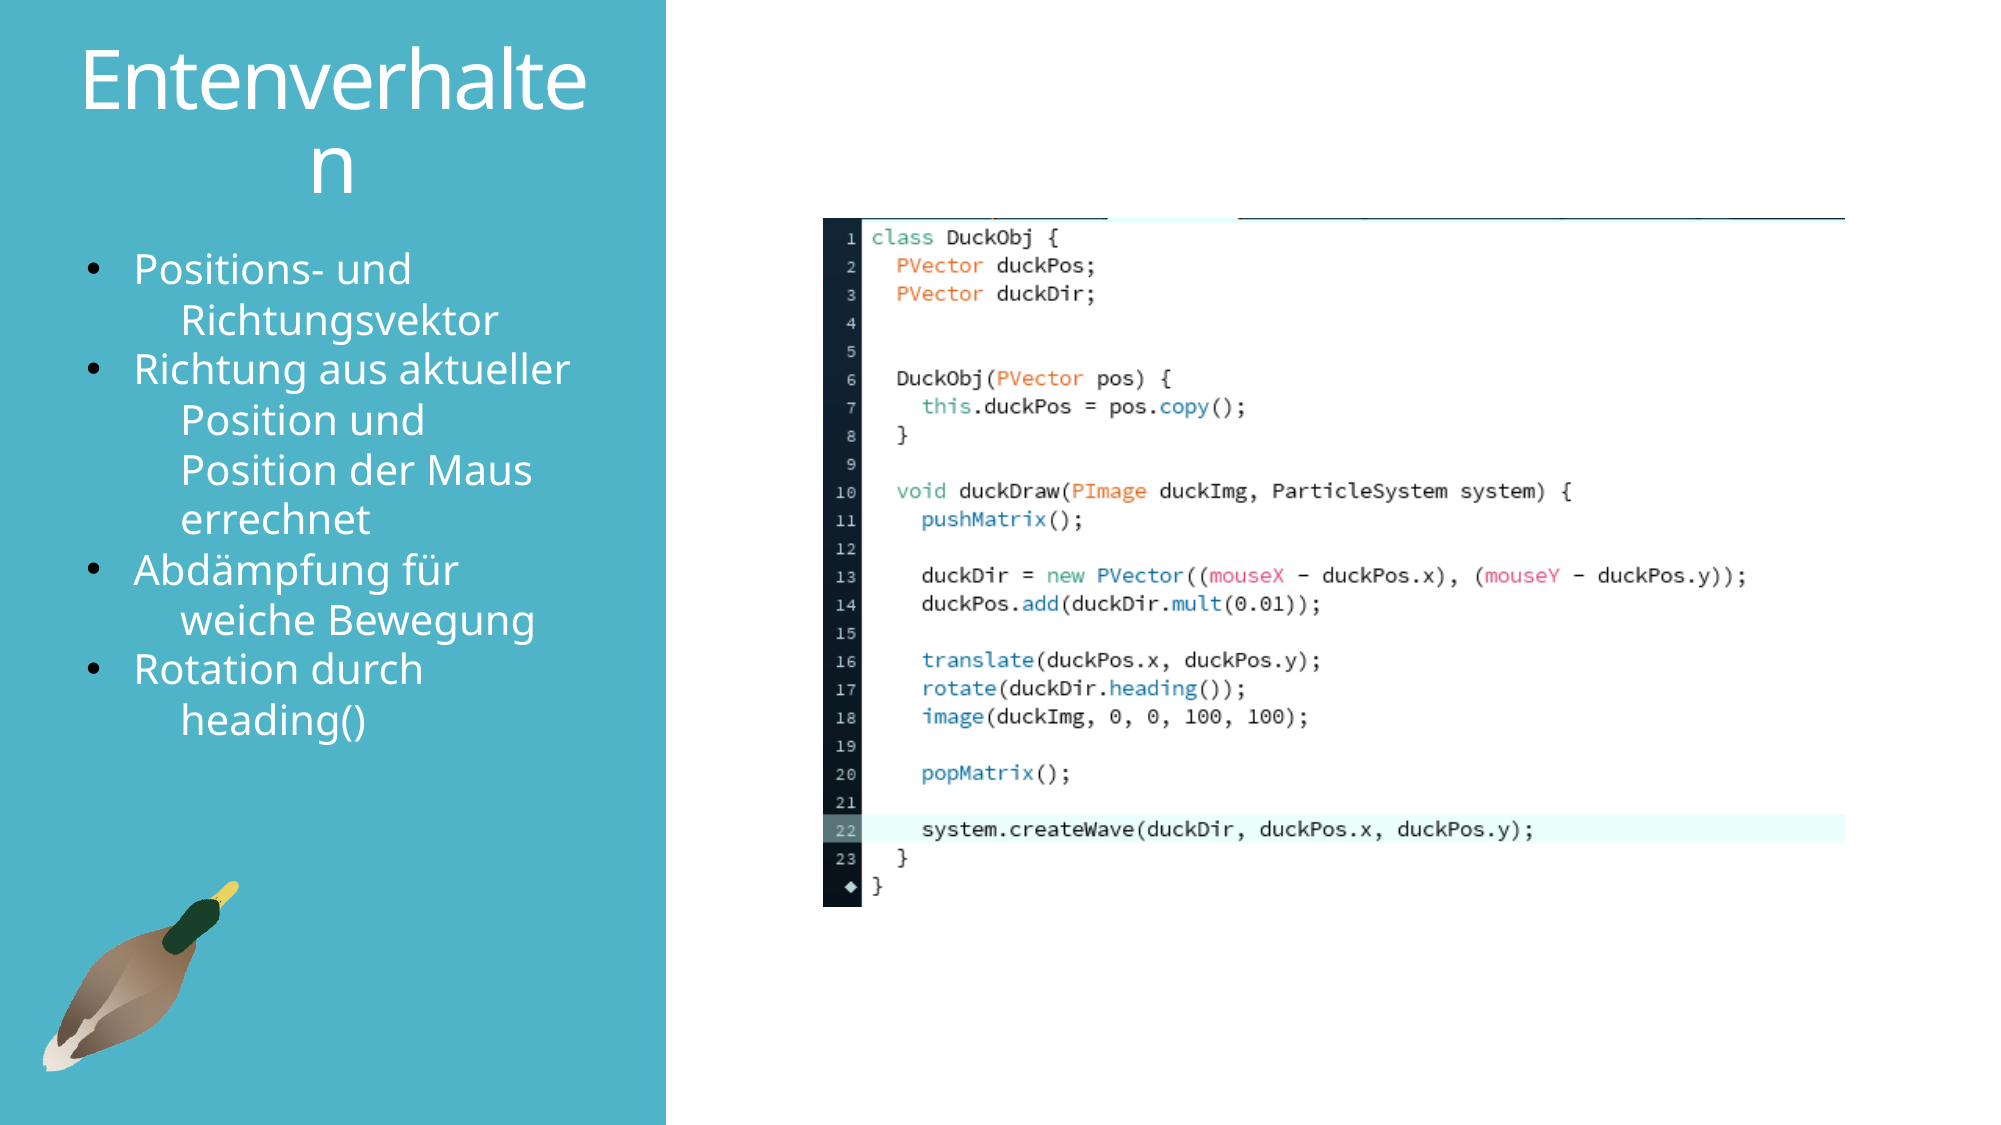

# Entenverhalten
Positions- und Richtungsvektor
Richtung aus aktueller Position und Position der Maus errechnet
Abdämpfung für weiche Bewegung
Rotation durch heading()